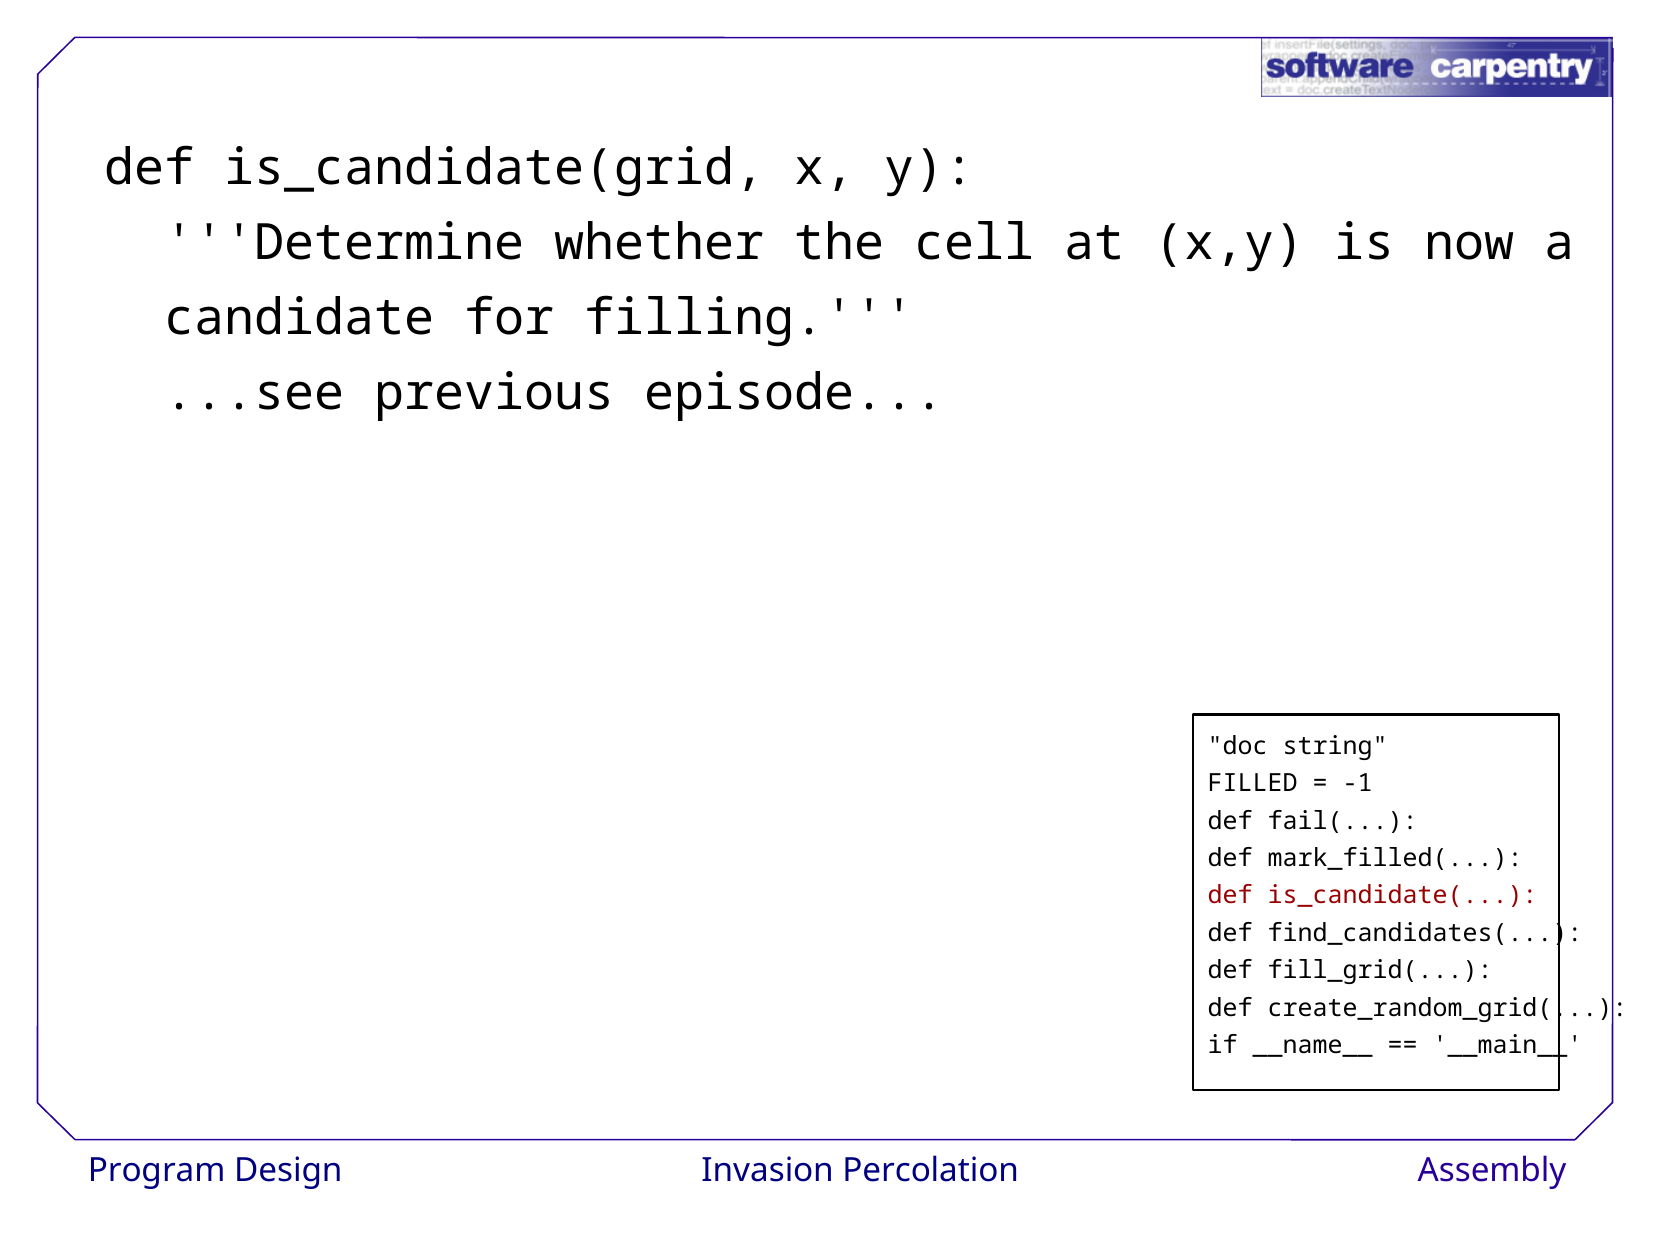

def is_candidate(grid, x, y):
 '''Determine whether the cell at (x,y) is now a
 candidate for filling.'''
 ...see previous episode...
"doc string"
FILLED = -1
def fail(...):
def mark_filled(...):
def is_candidate(...):
def find_candidates(...):
def fill_grid(...):
def create_random_grid(...):
if __name__ == '__main__'